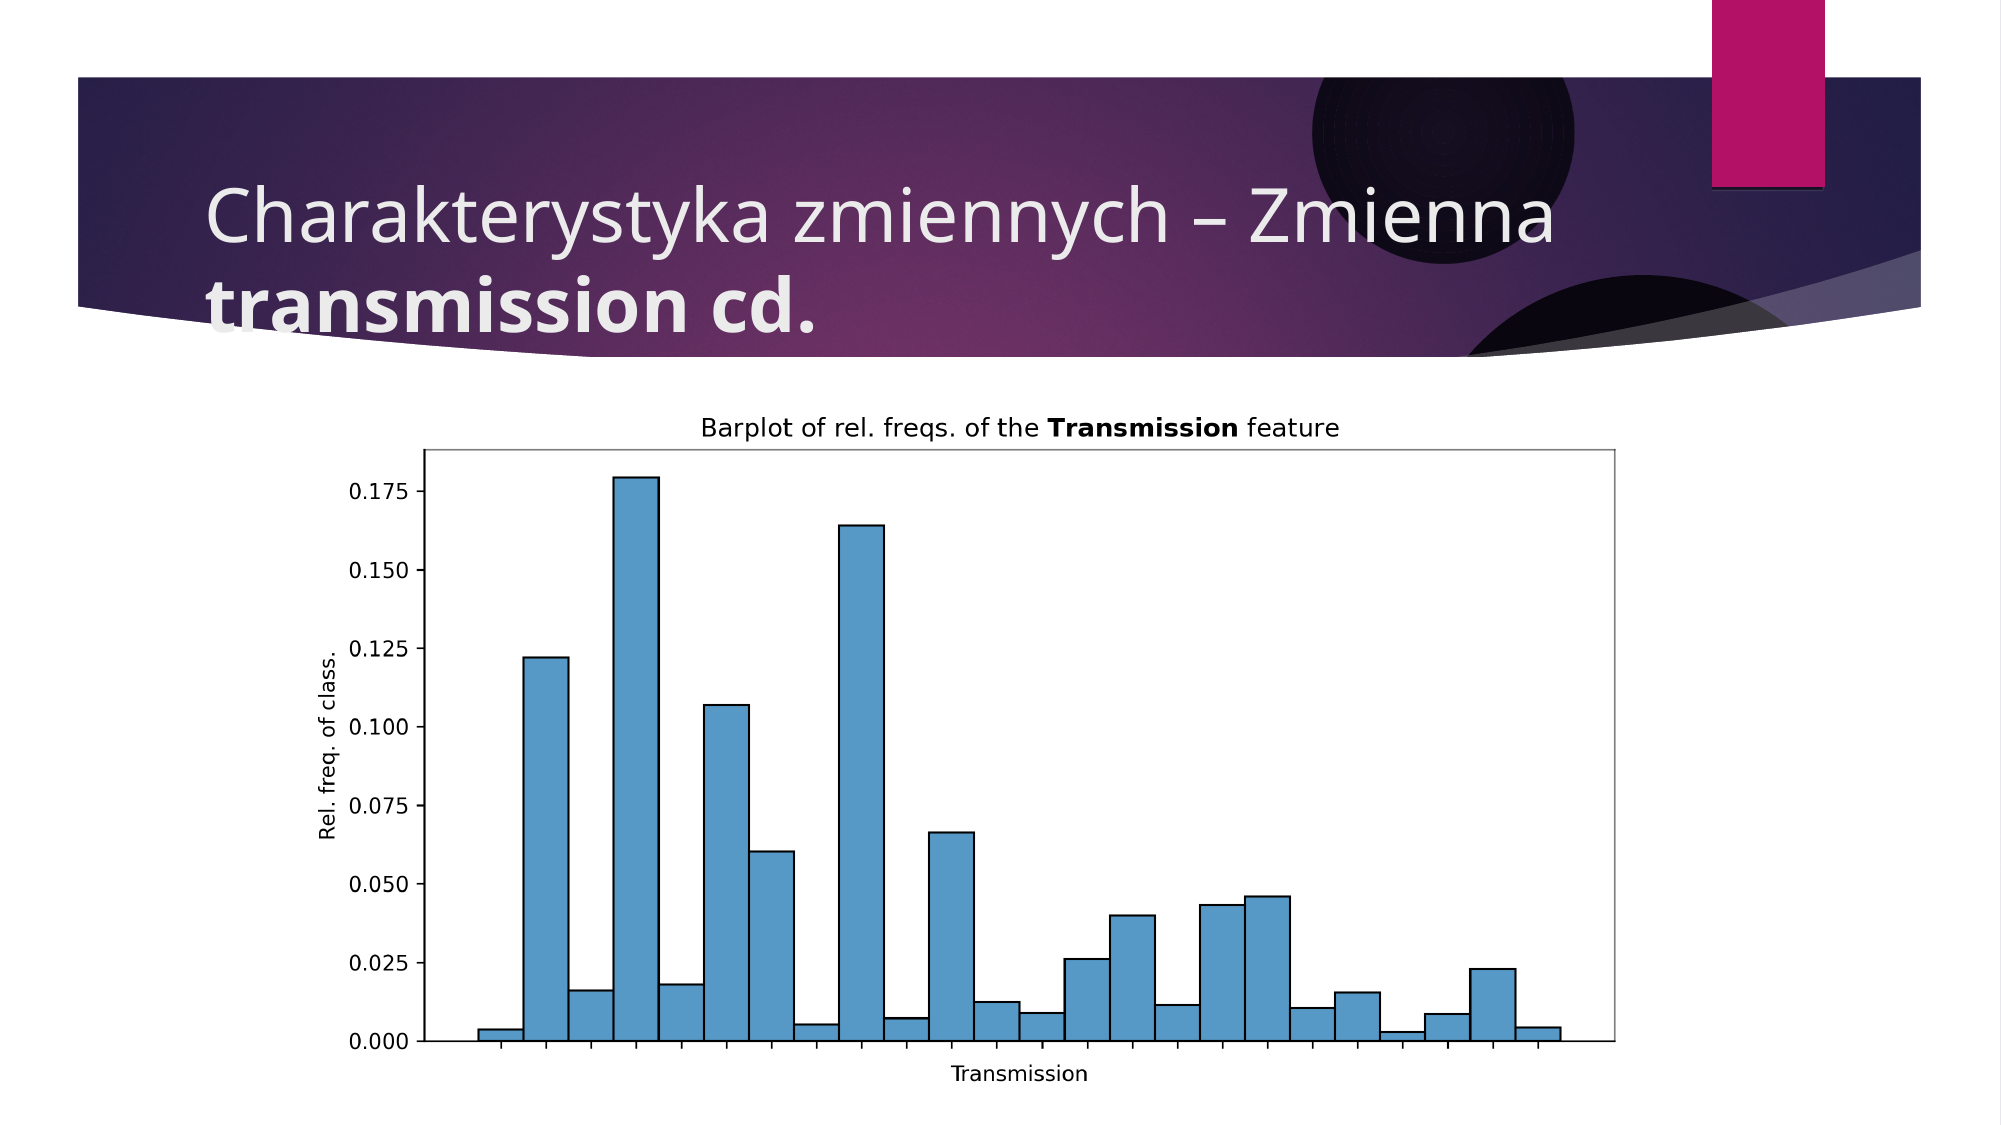

# Charakterystyka zmiennych – Zmienna transmission cd.